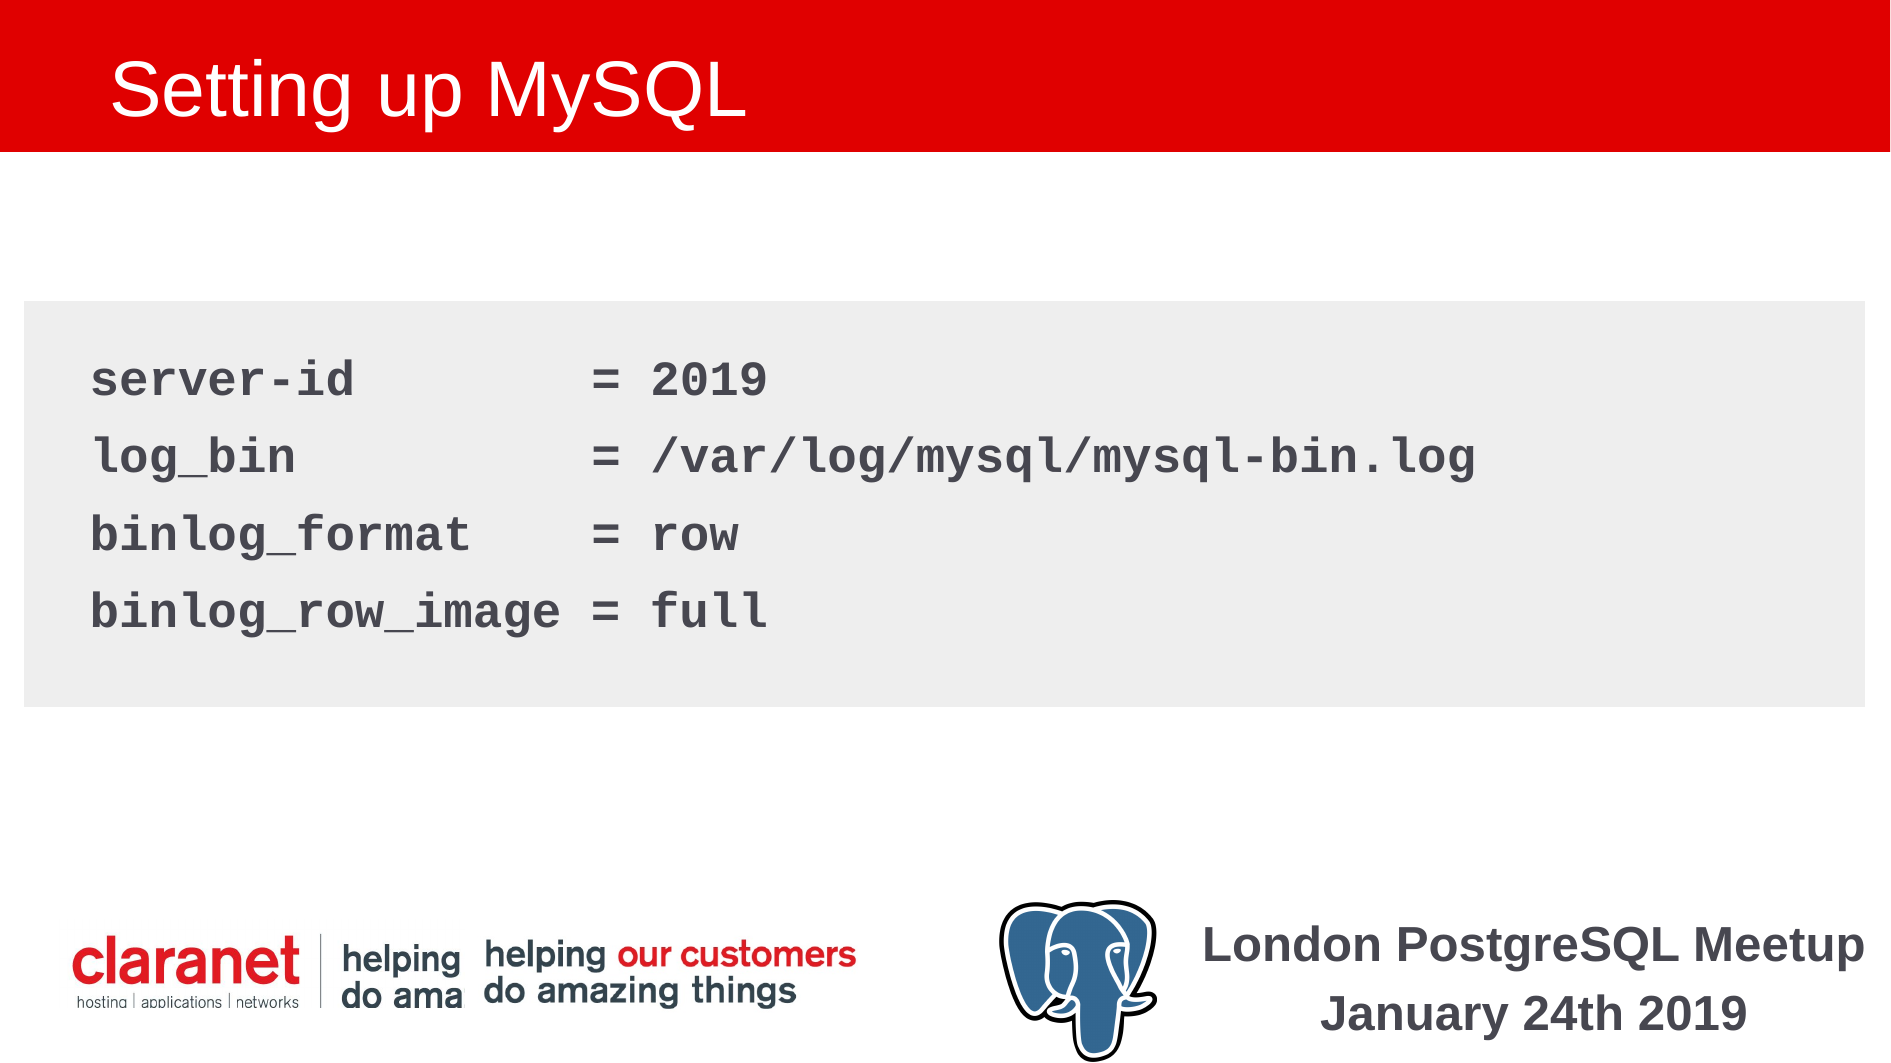

Setting up MySQL
server-id 	 = 2019
log_bin 	 = /var/log/mysql/mysql-bin.log
binlog_format	 = row
binlog_row_image = full